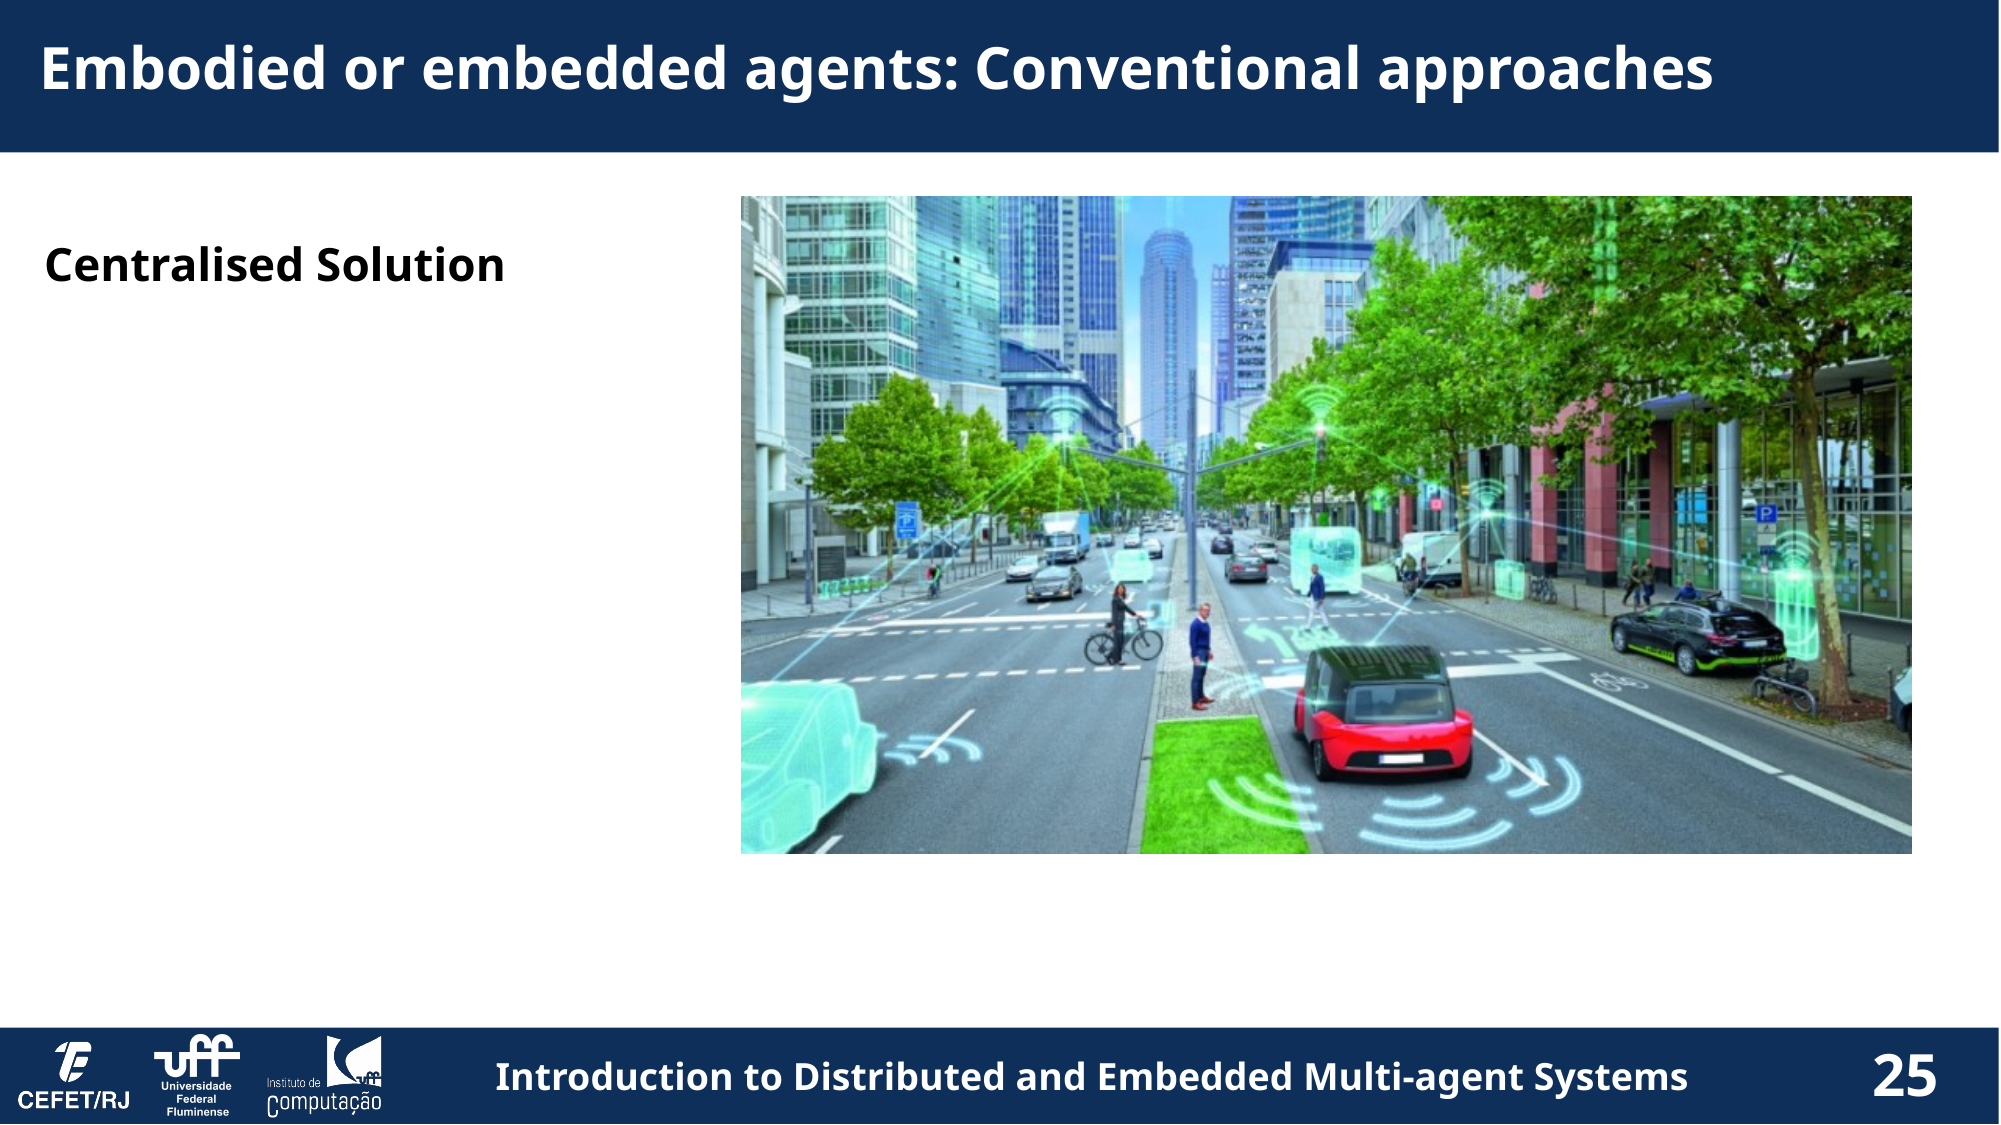

Embodied or embedded agents: Conventional approaches
Centralised Solution